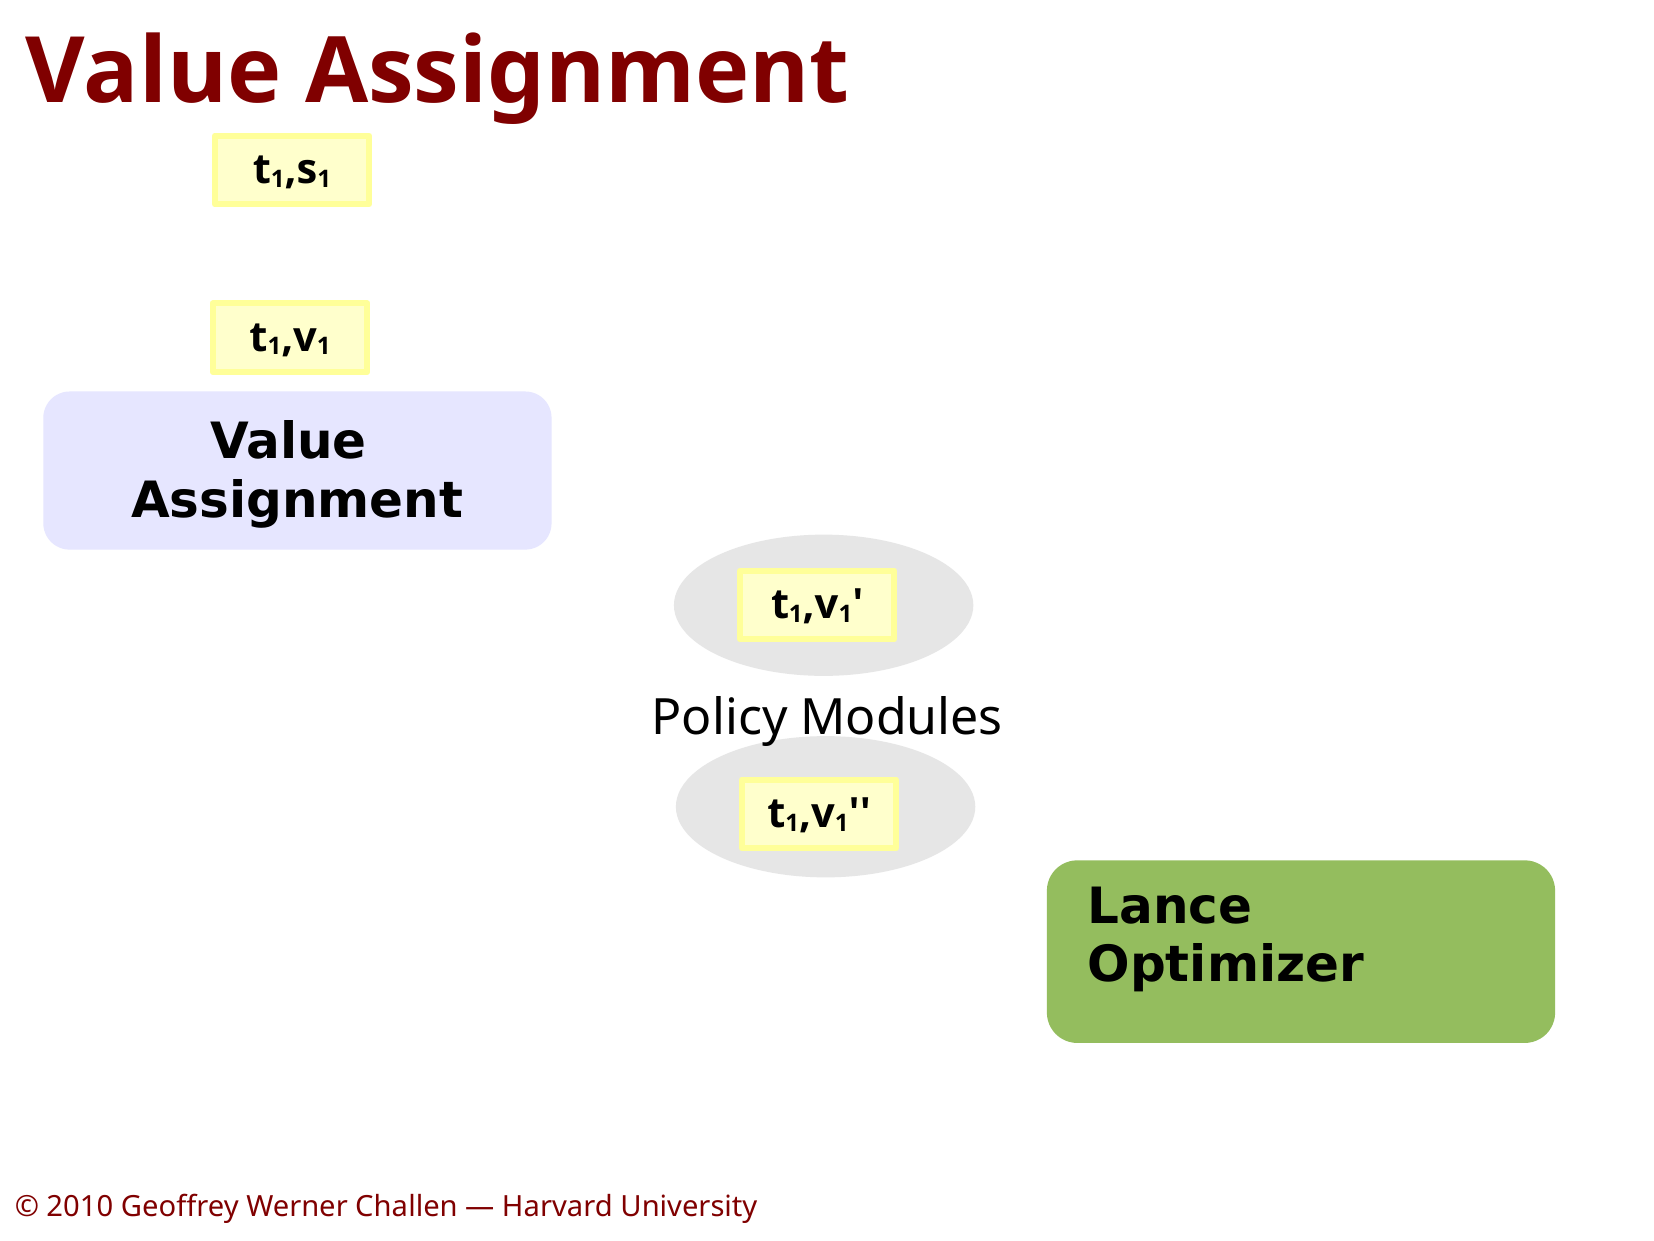

# Value Assignment
t1,s1
t1,v1
Value
Assignment
t1,v1'
Policy Modules
t1,v1''
Lance Optimizer